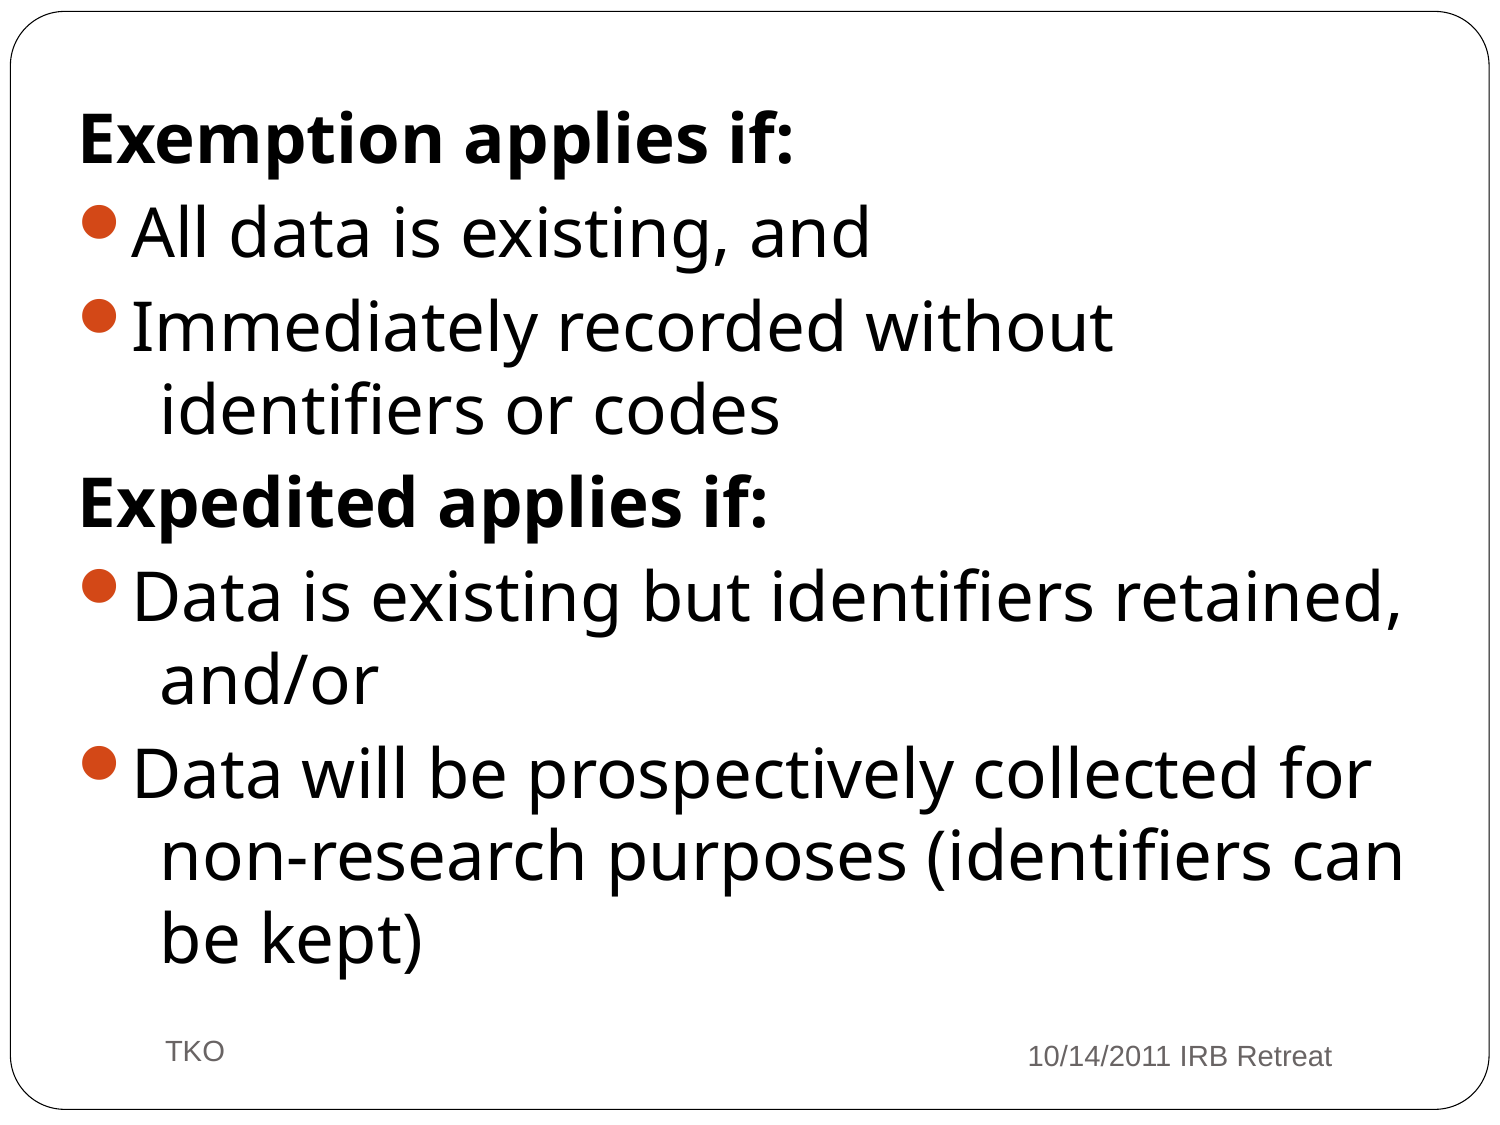

# Exemption applies if:
All data is existing, and
Immediately recorded without identifiers or codes
Expedited applies if:
Data is existing but identifiers retained, and/or
Data will be prospectively collected for non-research purposes (identifiers can be kept)
TKO
10/14/2011 IRB Retreat